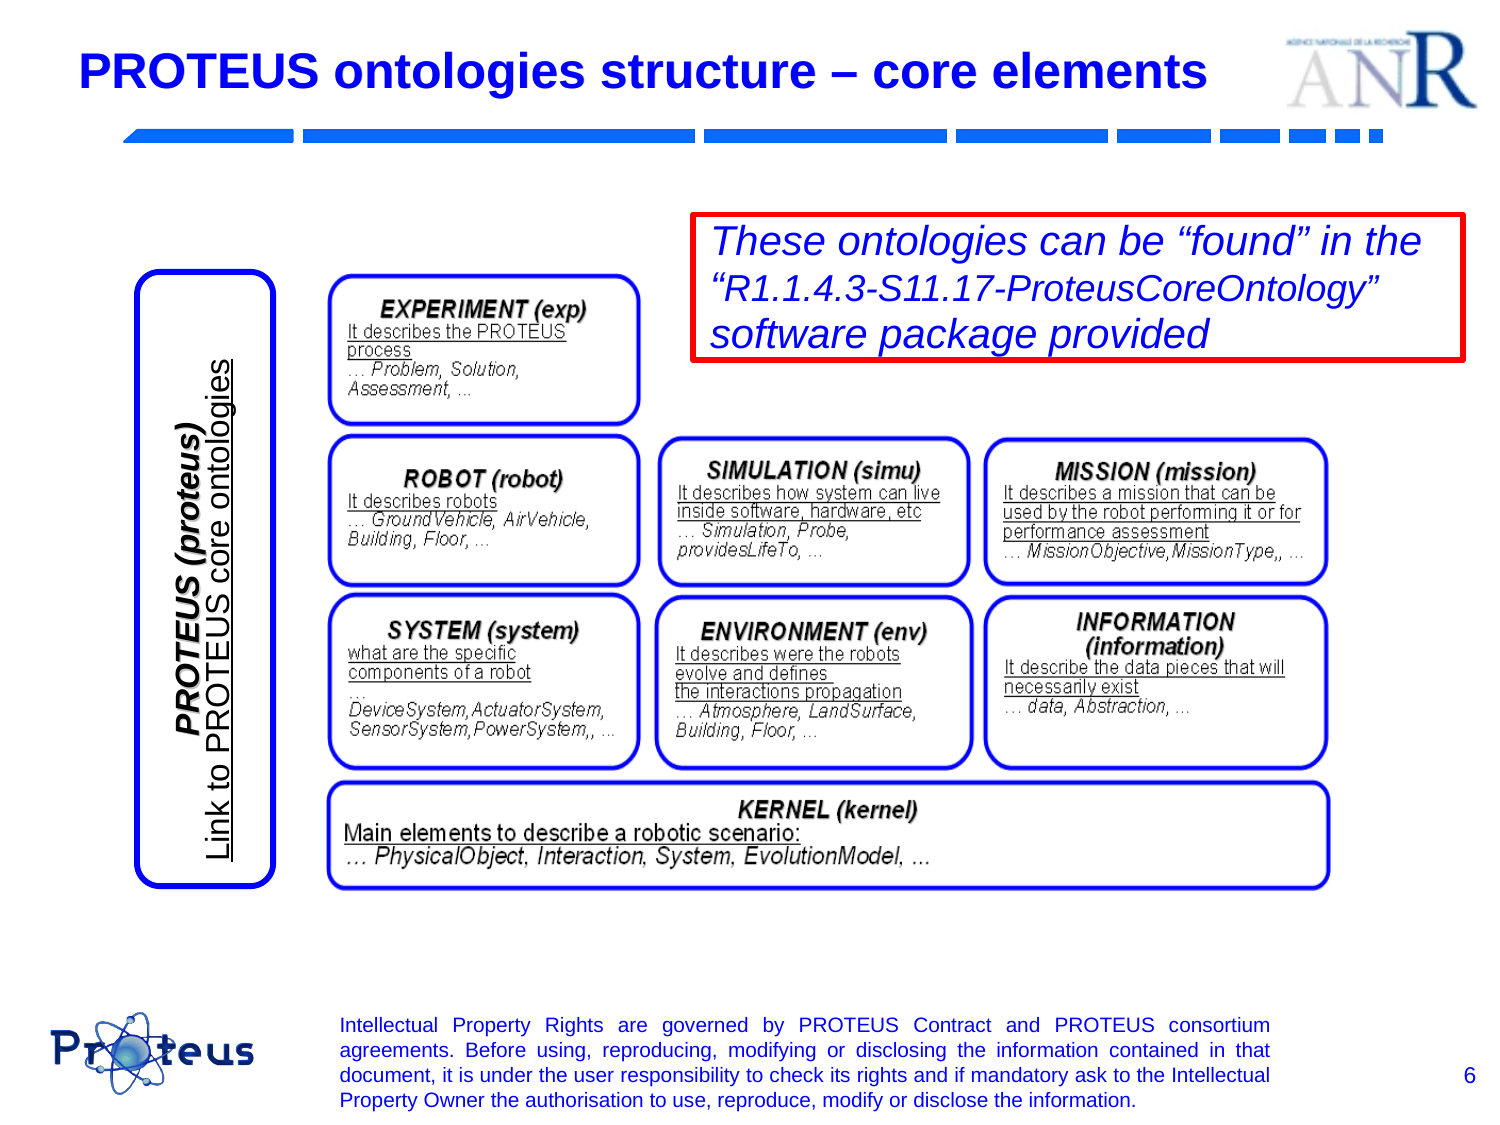

# PROTEUS ontologies structure – core elements
These ontologies can be “found” in the “R1.1.4.3-S11.17-ProteusCoreOntology” software package provided
PROTEUS (proteus)
Link to PROTEUS core ontologies
6